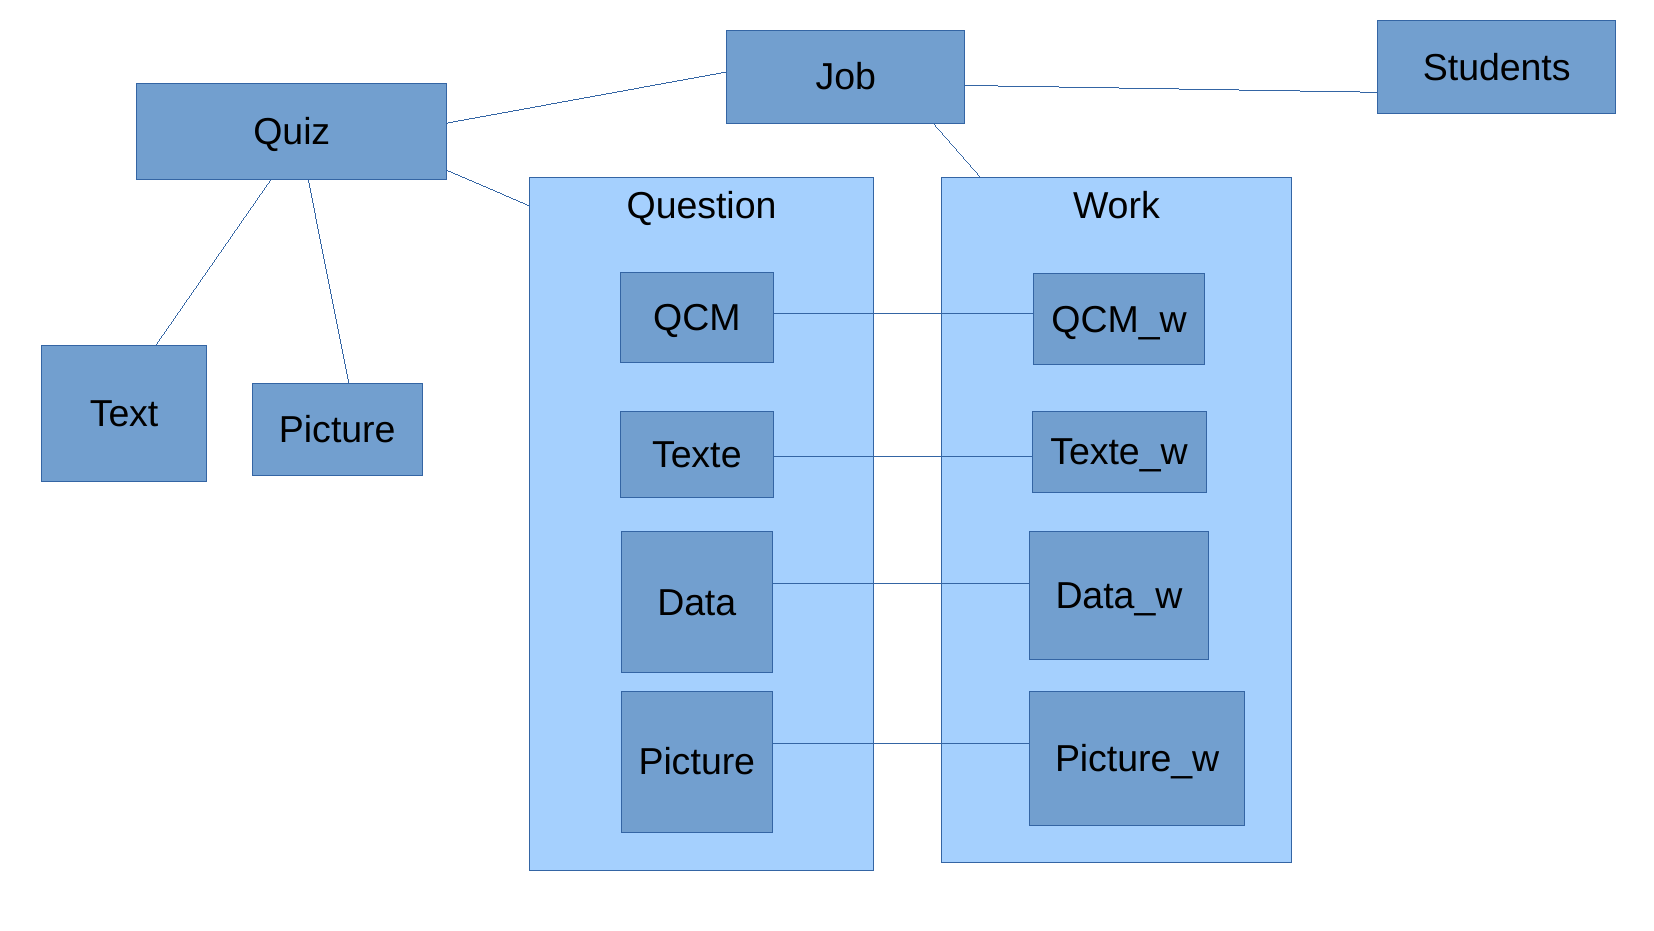

Students
Job
Quiz
Question
Work
QCM
QCM_w
Text
Picture
Texte
Texte_w
Data
Data_w
Picture
Picture_w